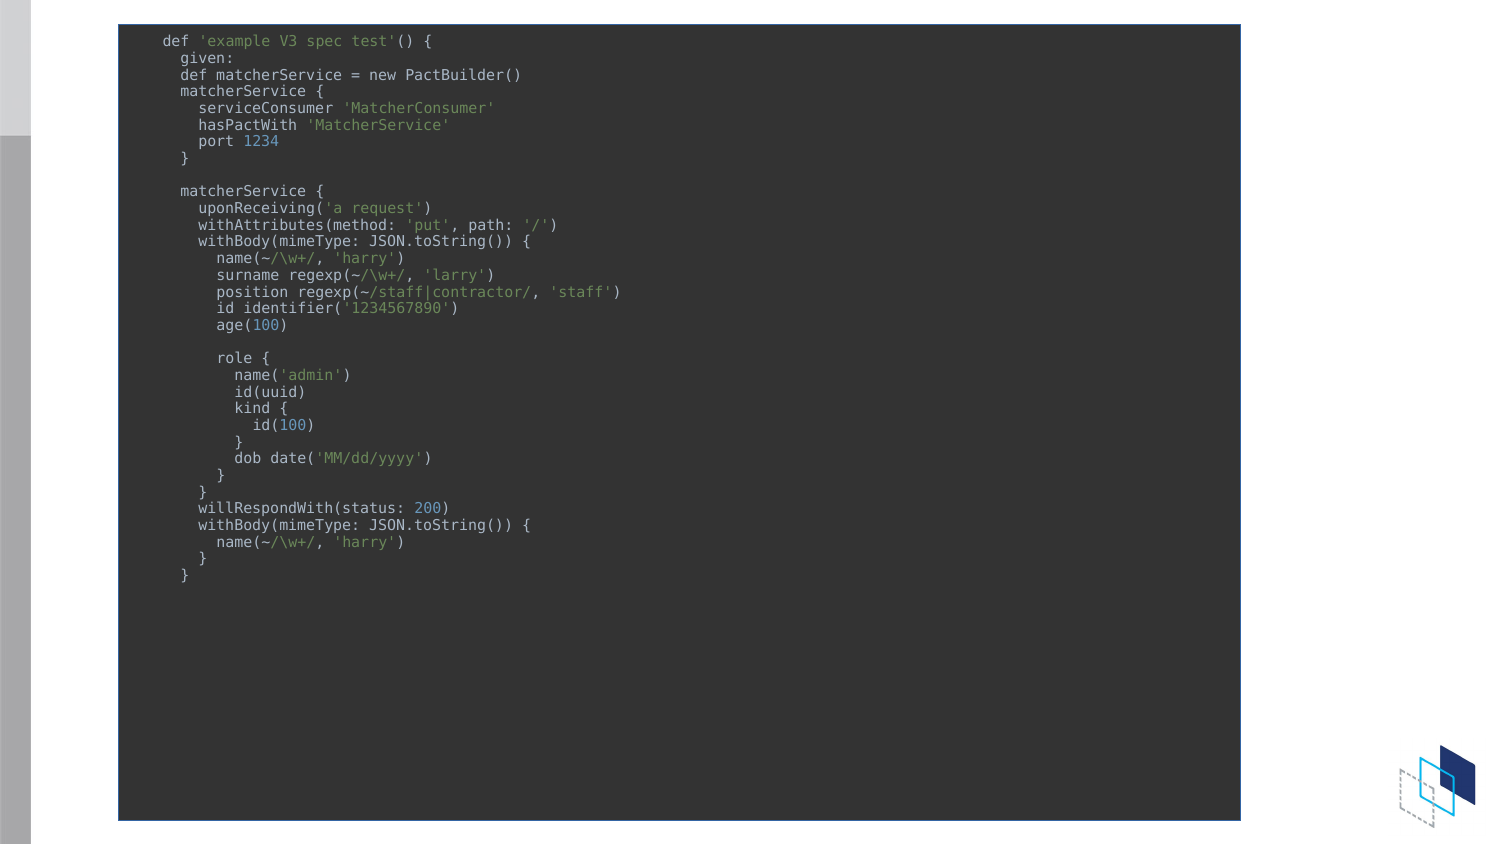

def 'example V3 spec test'() {
 given:
 def matcherService = new PactBuilder()
 matcherService {
 serviceConsumer 'MatcherConsumer'
 hasPactWith 'MatcherService'
 port 1234
 }
 matcherService {
 uponReceiving('a request')
 withAttributes(method: 'put', path: '/')
 withBody(mimeType: JSON.toString()) {
 name(~/\w+/, 'harry')
 surname regexp(~/\w+/, 'larry')
 position regexp(~/staff|contractor/, 'staff')
 id identifier('1234567890')
 age(100)
 role {
 name('admin')
 id(uuid)
 kind {
 id(100)
 }
 dob date('MM/dd/yyyy')
 }
 }
 willRespondWith(status: 200)
 withBody(mimeType: JSON.toString()) {
 name(~/\w+/, 'harry')
 }
 }
 assert response.data == [name: 'harry']
 }
 then:
 result == PactVerified$.MODULE$
 }